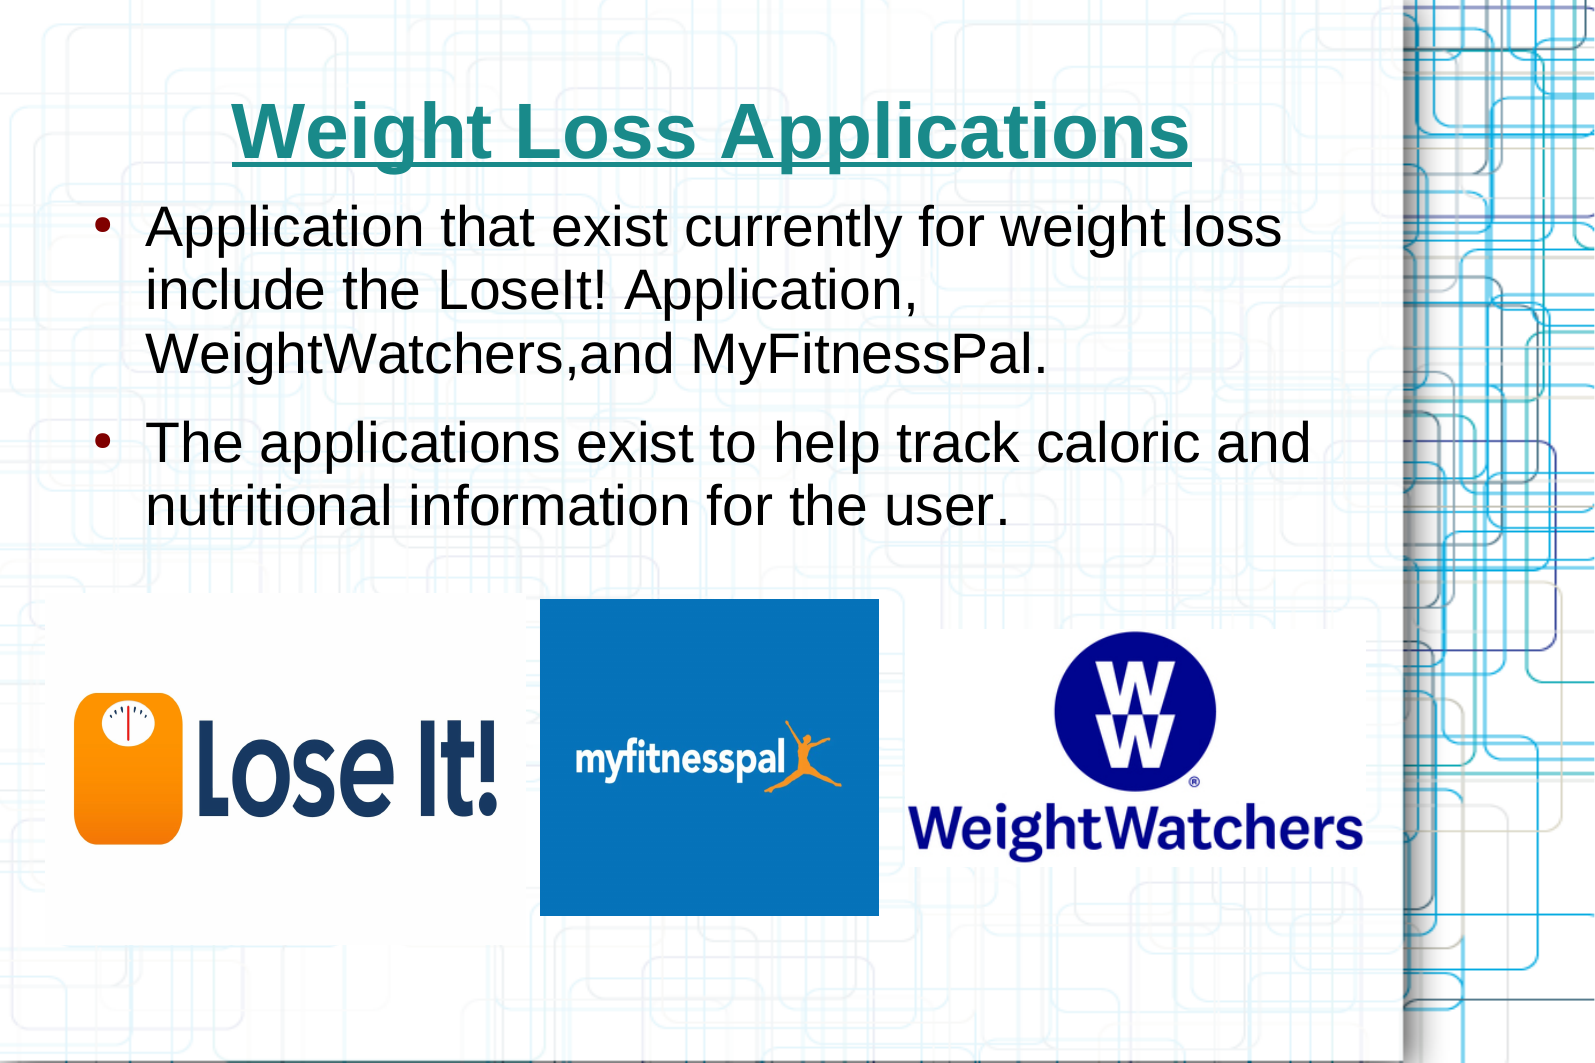

# Weight Loss Applications
Application that exist currently for weight loss include the LoseIt! Application, WeightWatchers,and MyFitnessPal.
The applications exist to help track caloric and nutritional information for the user.